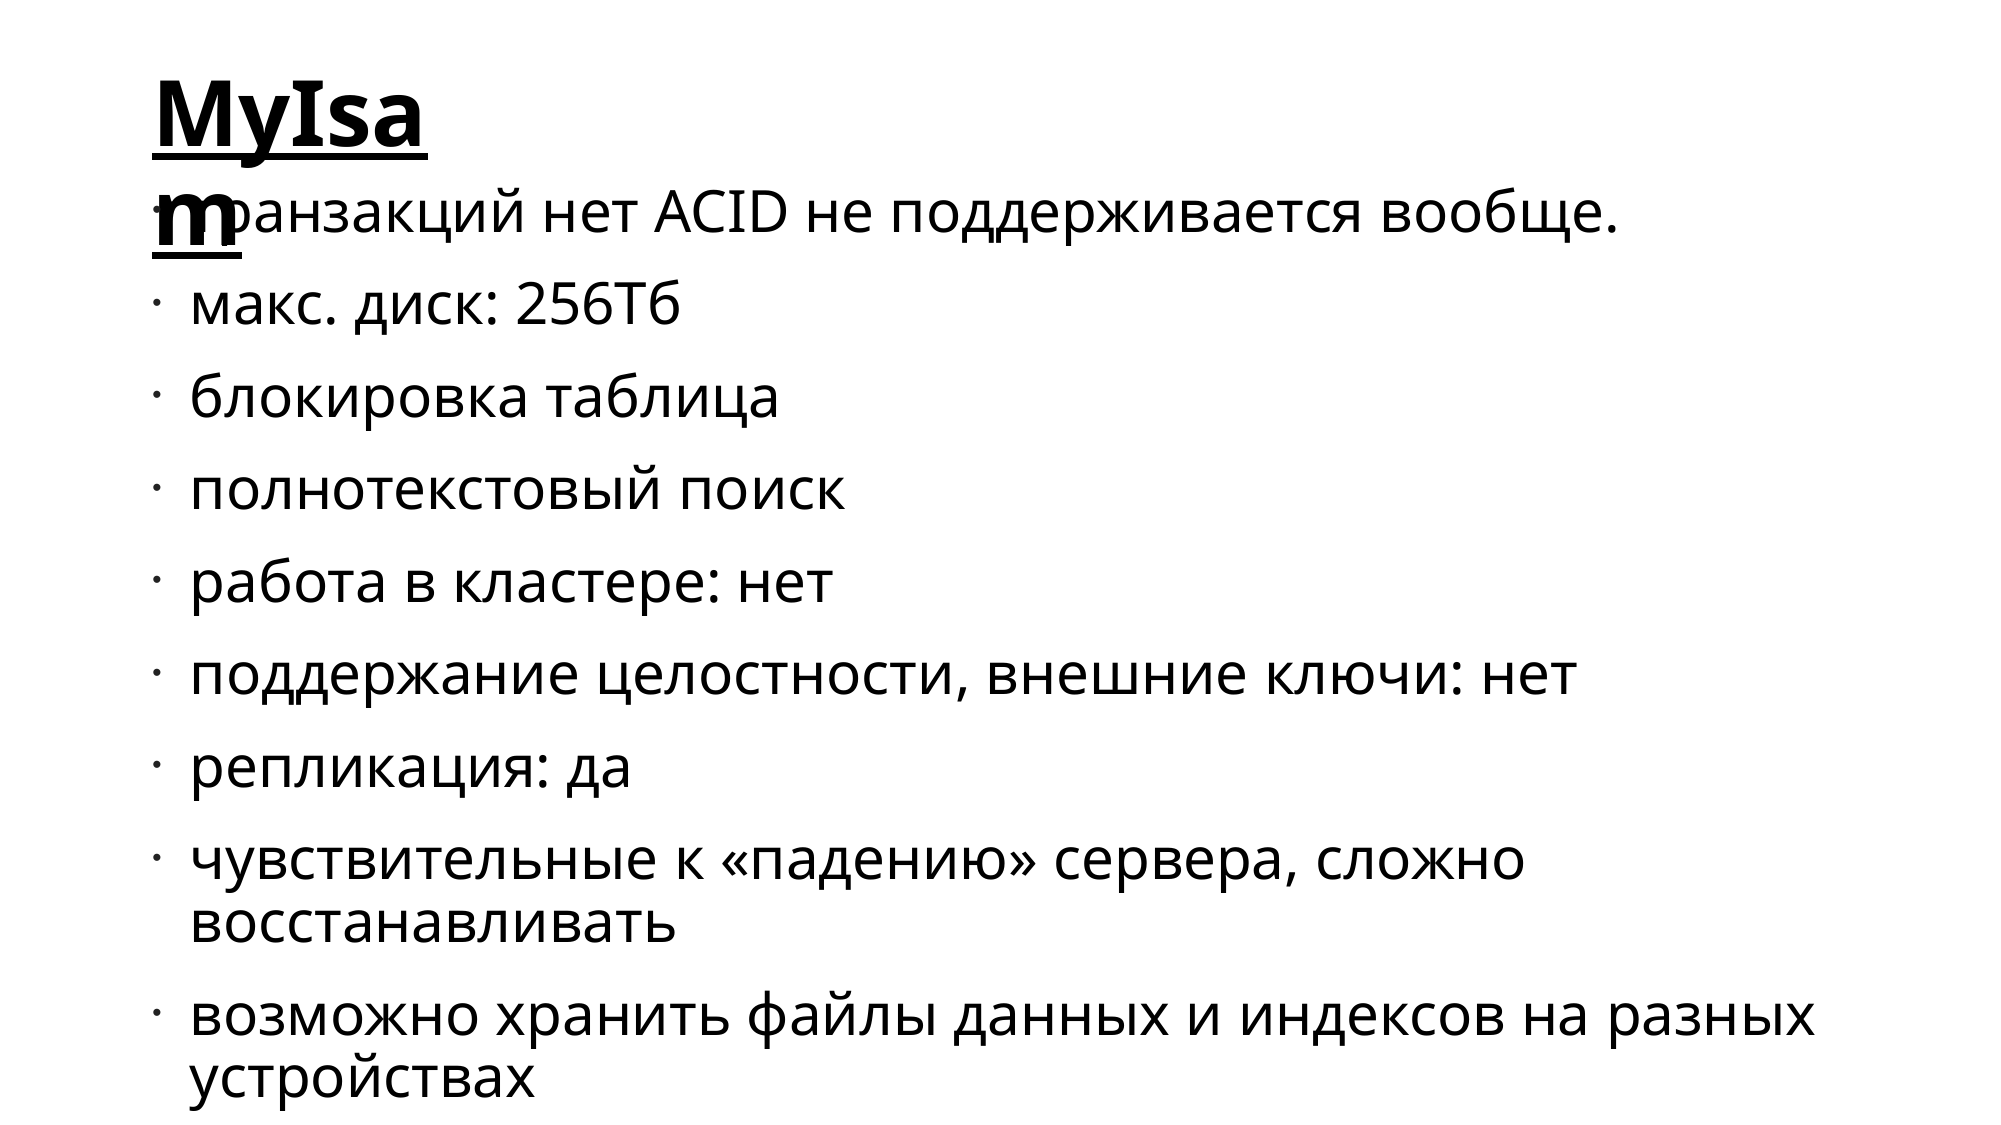

# MyIsam
транзакций нет ACID не поддерживается вообще.
макс. диск: 256Тб
блокировка таблица
полнотекстовый поиск
работа в кластере: нет
поддержание целостности, внешние ключи: нет
репликация: да
чувствительные к «падению» сервера, сложно восстанавливать
возможно хранить файлы данных и индексов на разных устройствах